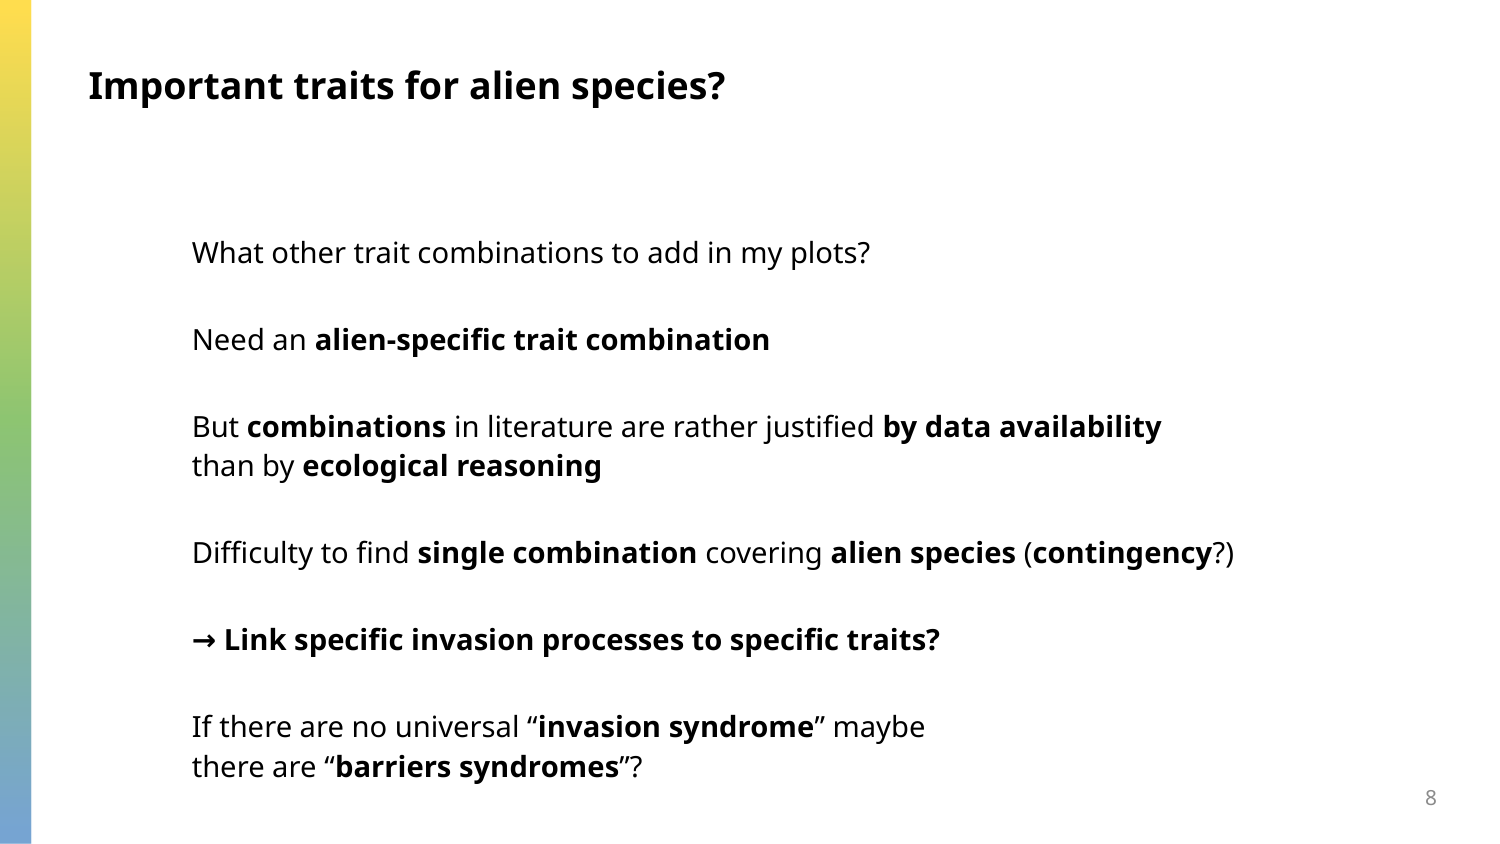

# Important traits for alien species?
What other trait combinations to add in my plots?
Need an alien-specific trait combination
But combinations in literature are rather justified by data availability
than by ecological reasoning
Difficulty to find single combination covering alien species (contingency?)
→ Link specific invasion processes to specific traits?
If there are no universal “invasion syndrome” maybe
there are “barriers syndromes”?